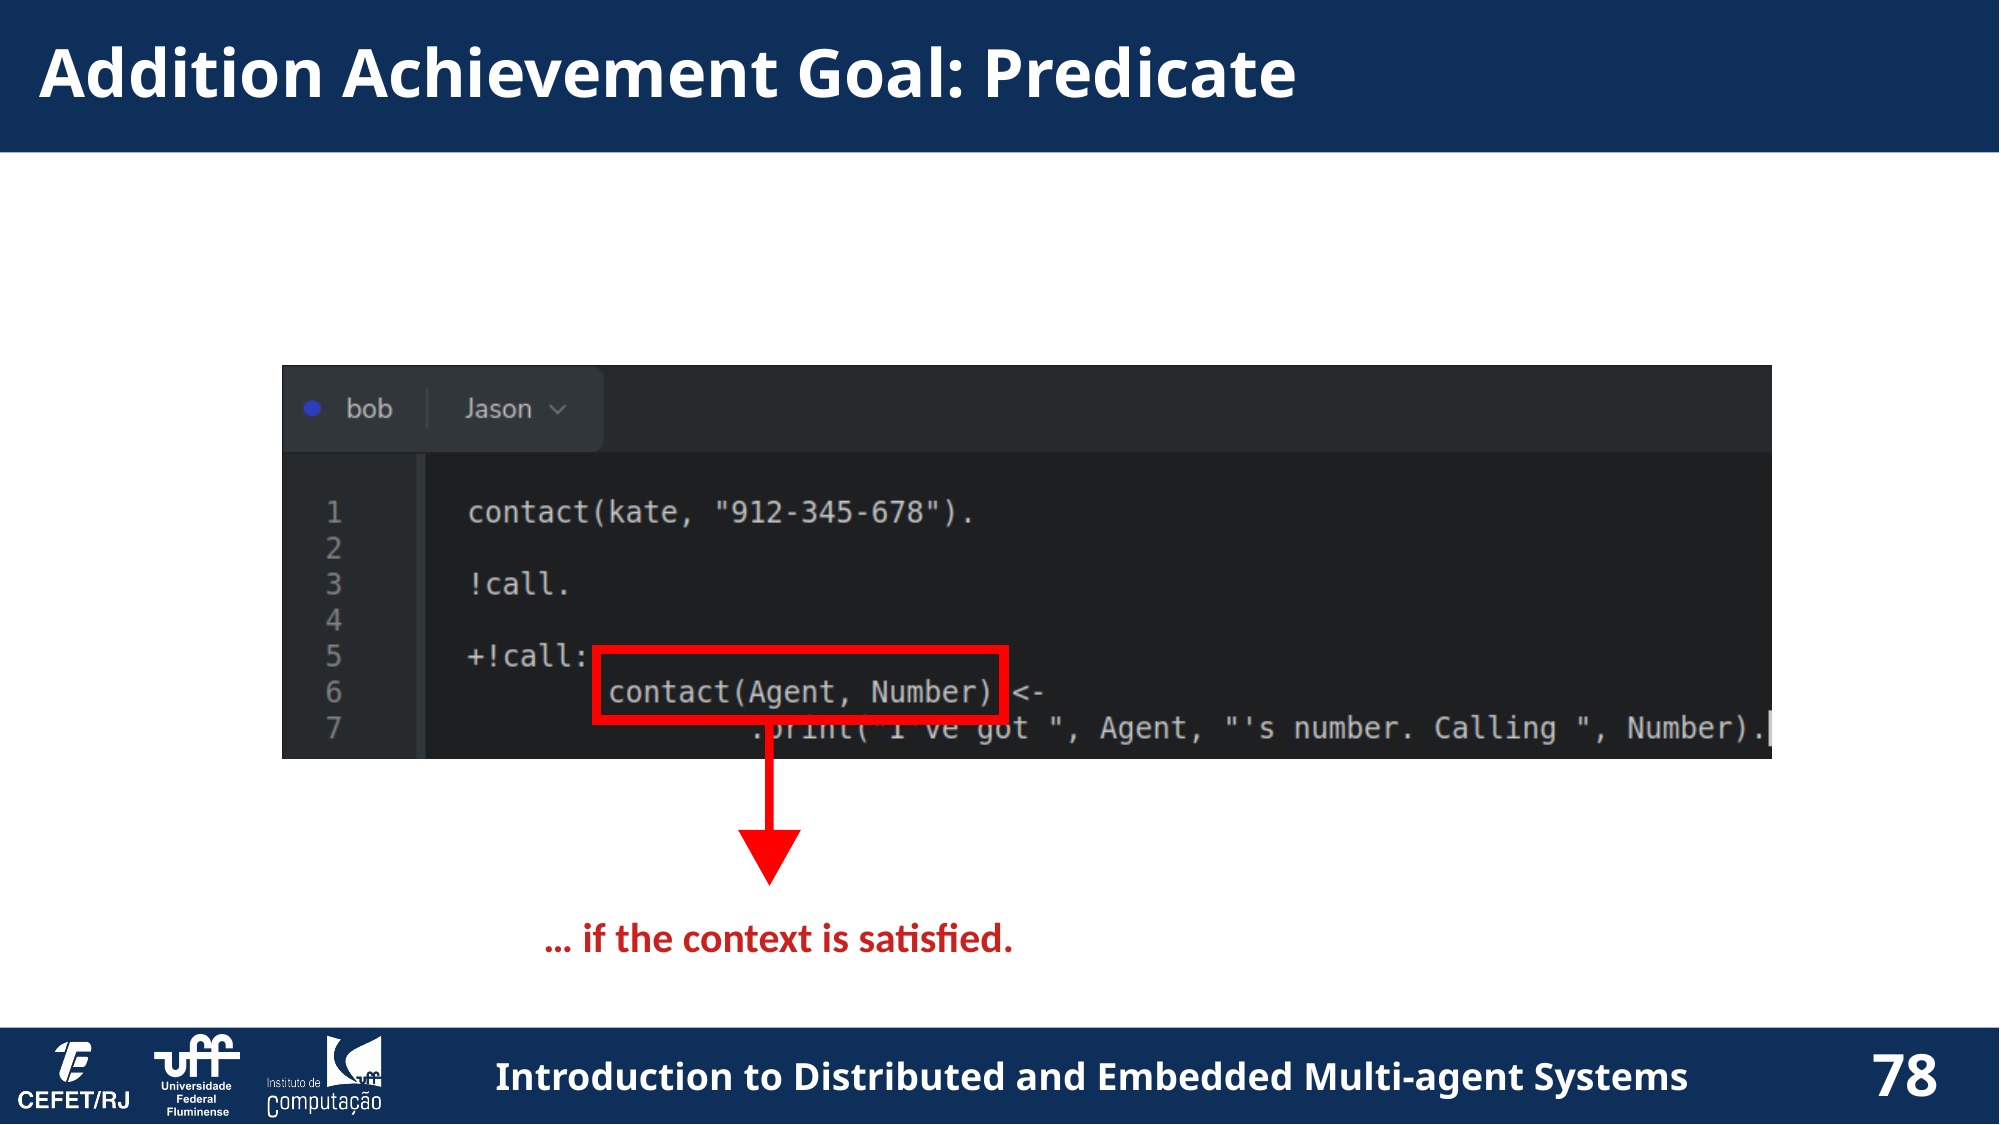

Addition Achievement Goal: Predicate
… if the context is satisfied.